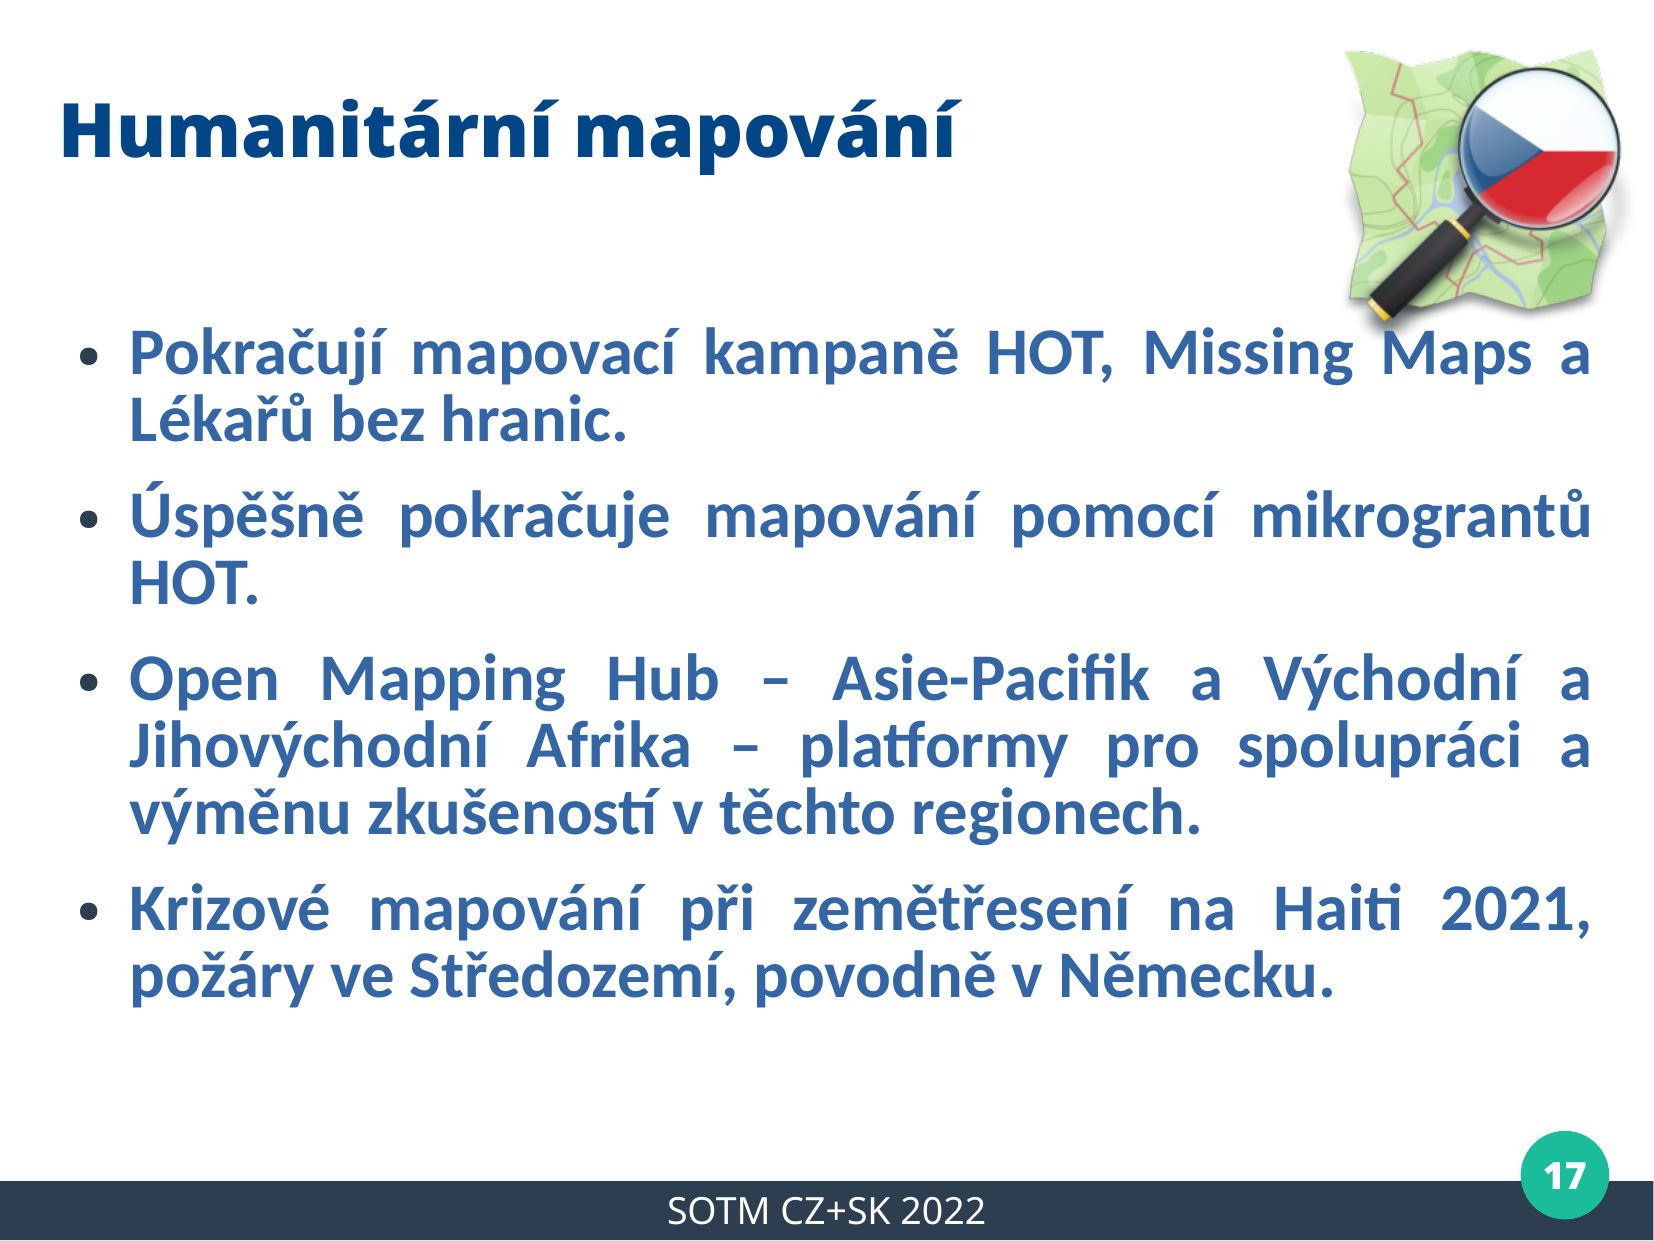

# Humanitární mapování
Pokračují mapovací kampaně HOT, Missing Maps a Lékařů bez hranic.
Úspěšně pokračuje mapování pomocí mikrograntů HOT.
Open Mapping Hub – Asie-Pacifik a Východní a Jihovýchodní Afrika – platformy pro spolupráci a výměnu zkušeností v těchto regionech.
Krizové mapování při zemětřesení na Haiti 2021, požáry ve Středozemí, povodně v Německu.
17
SOTM CZ+SK 2022